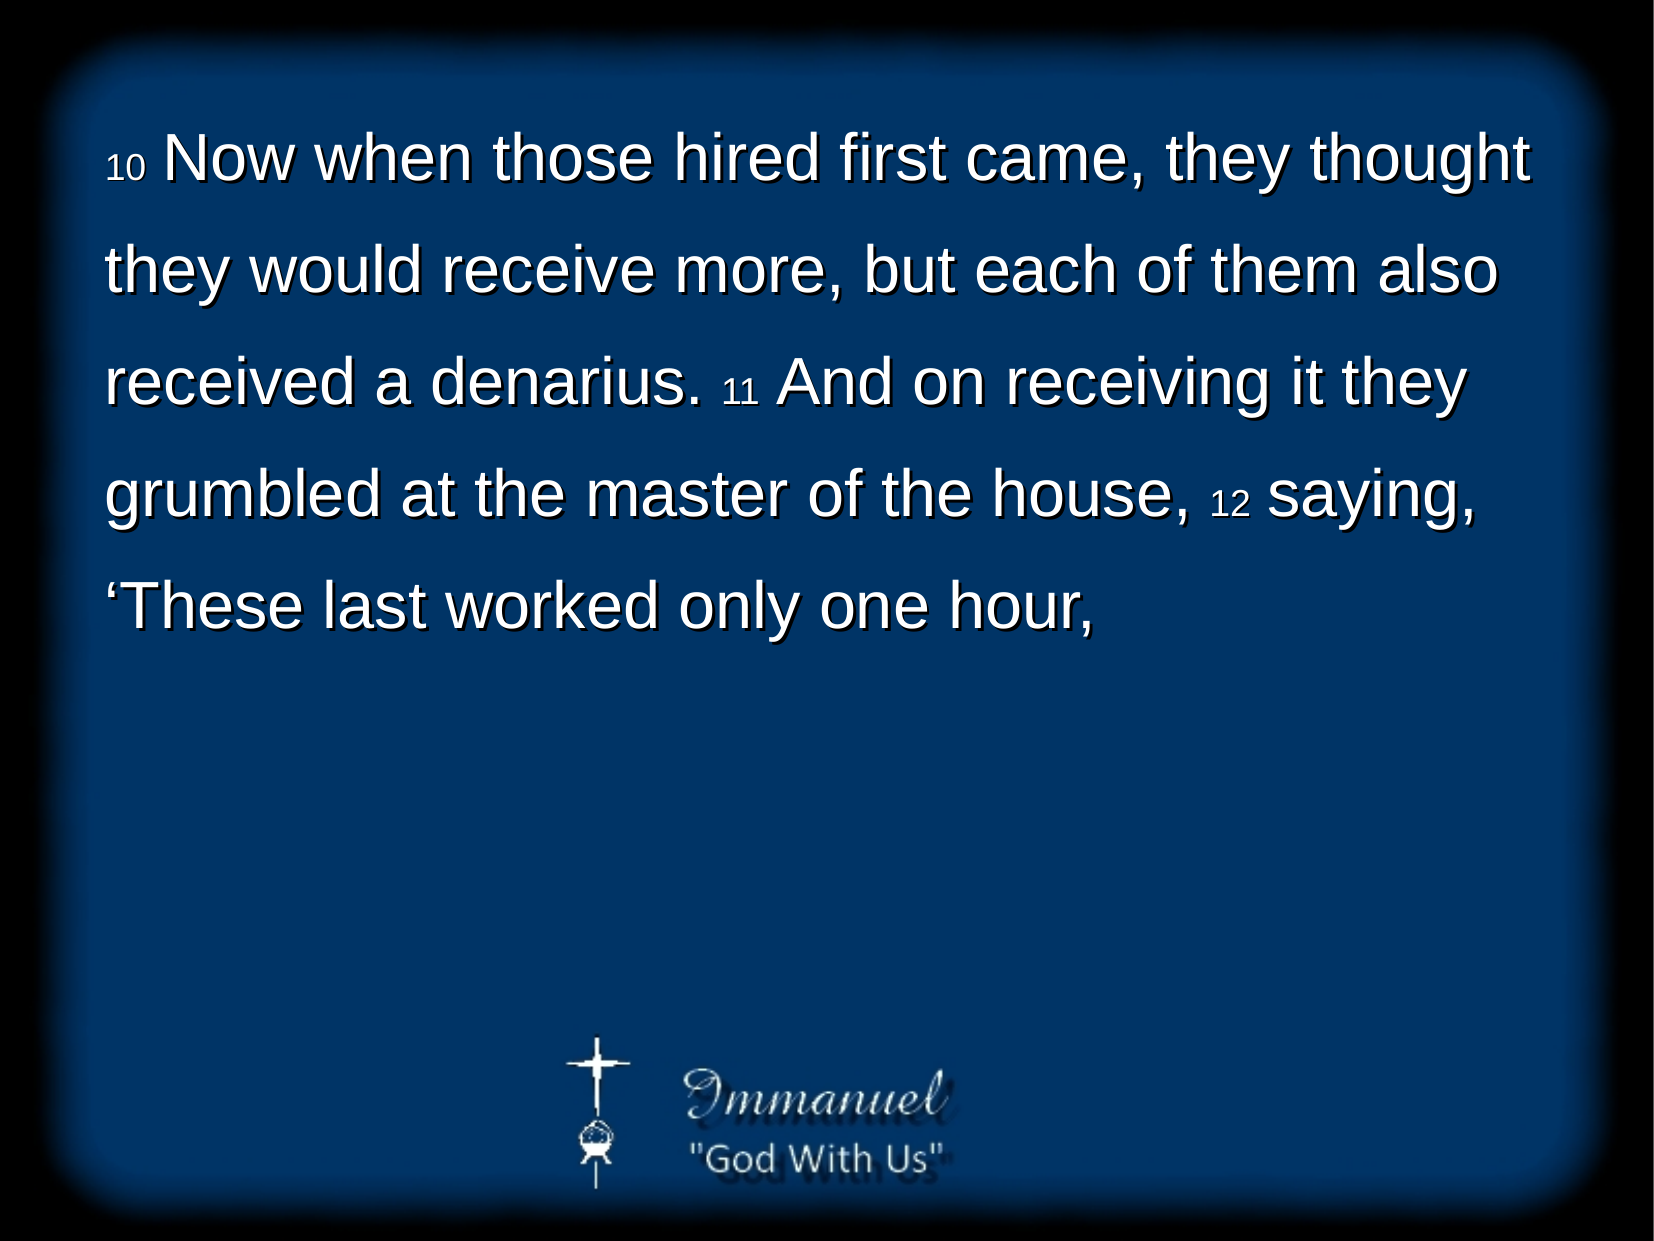

10 Now when those hired first came, they thought they would receive more, but each of them also received a denarius. 11 And on receiving it they grumbled at the master of the house, 12 saying, ‘These last worked only one hour,